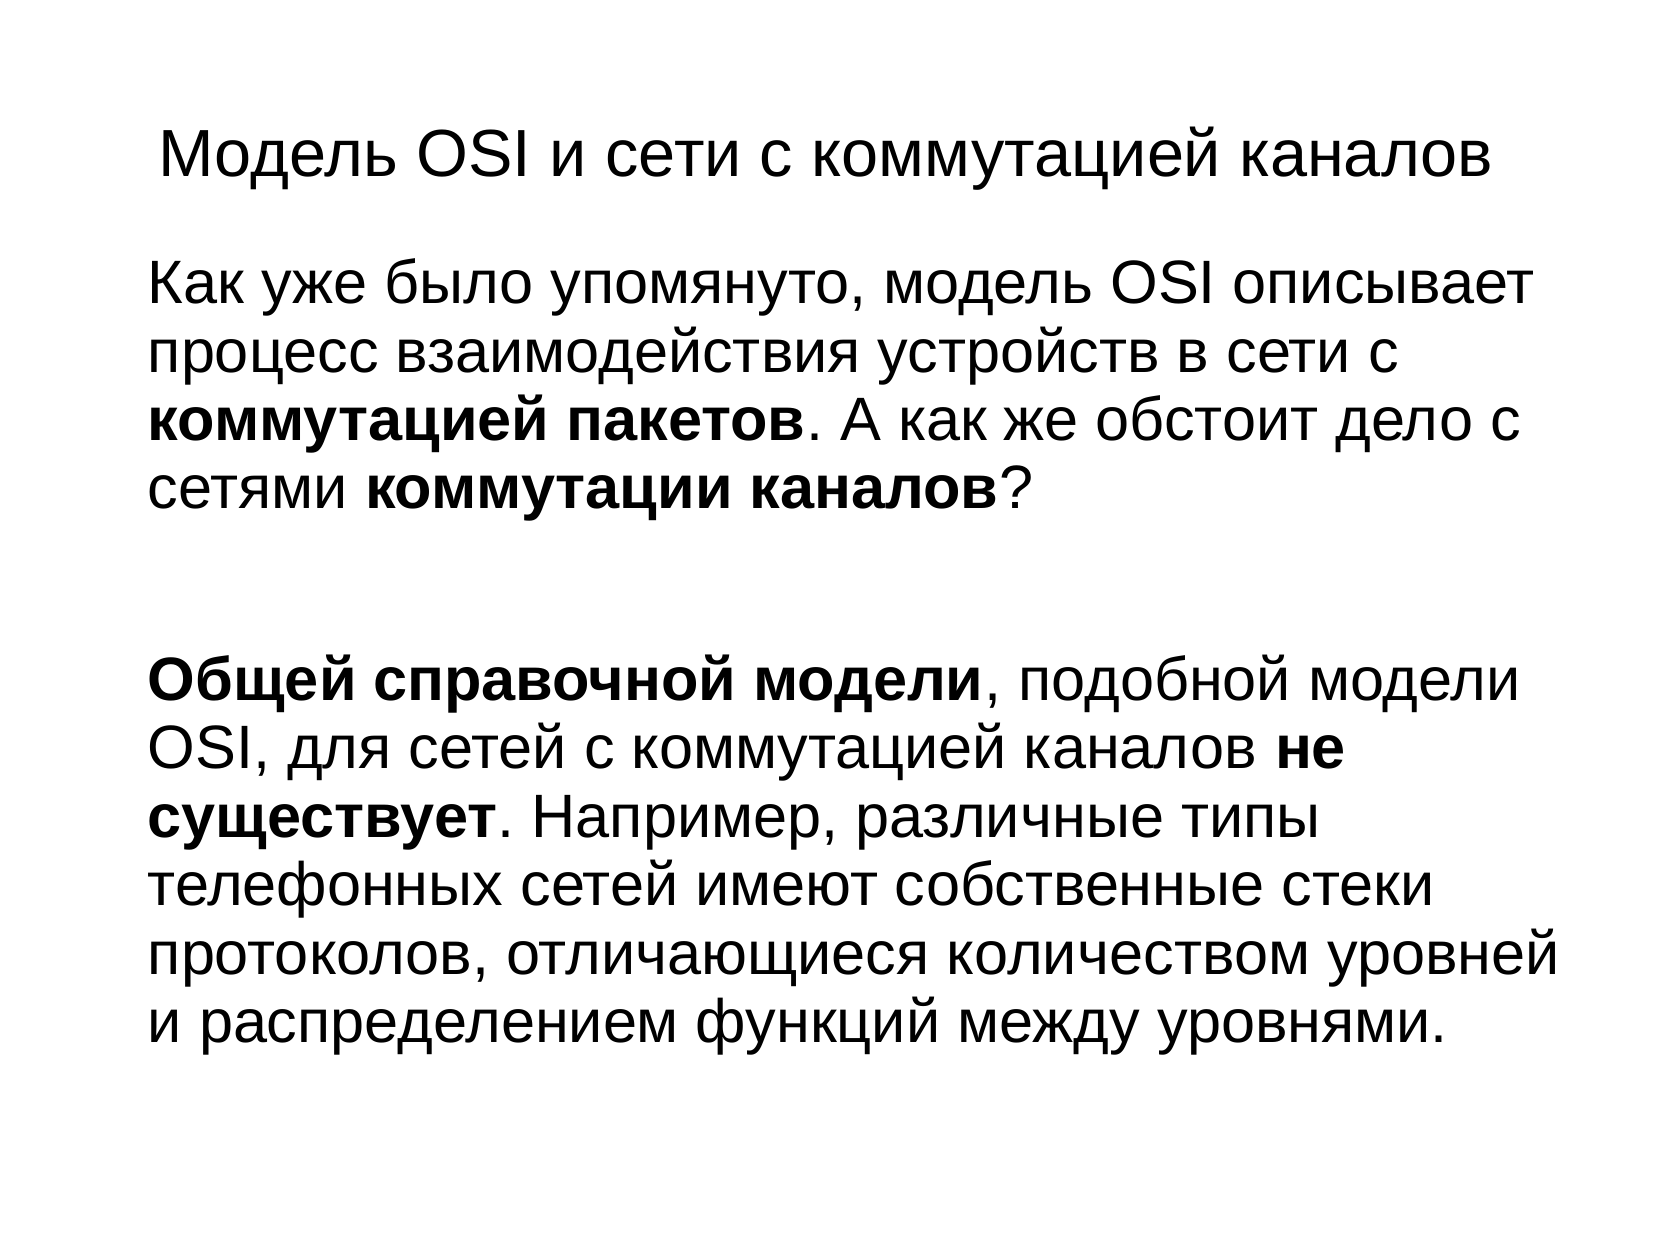

# Модель OSI и сети с коммутацией каналов
Как уже было упомянуто, модель OSI описывает процесс взаимодействия устройств в сети с коммутацией пакетов. А как же обстоит дело с сетями коммутации каналов?
Общей справочной модели, подобной модели OSI, для сетей с коммутацией каналов не существует. Например, различ­ные типы телефонных сетей имеют собственные стеки протоколов, отличающиеся коли­чеством уровней и распределением функций между уровнями.